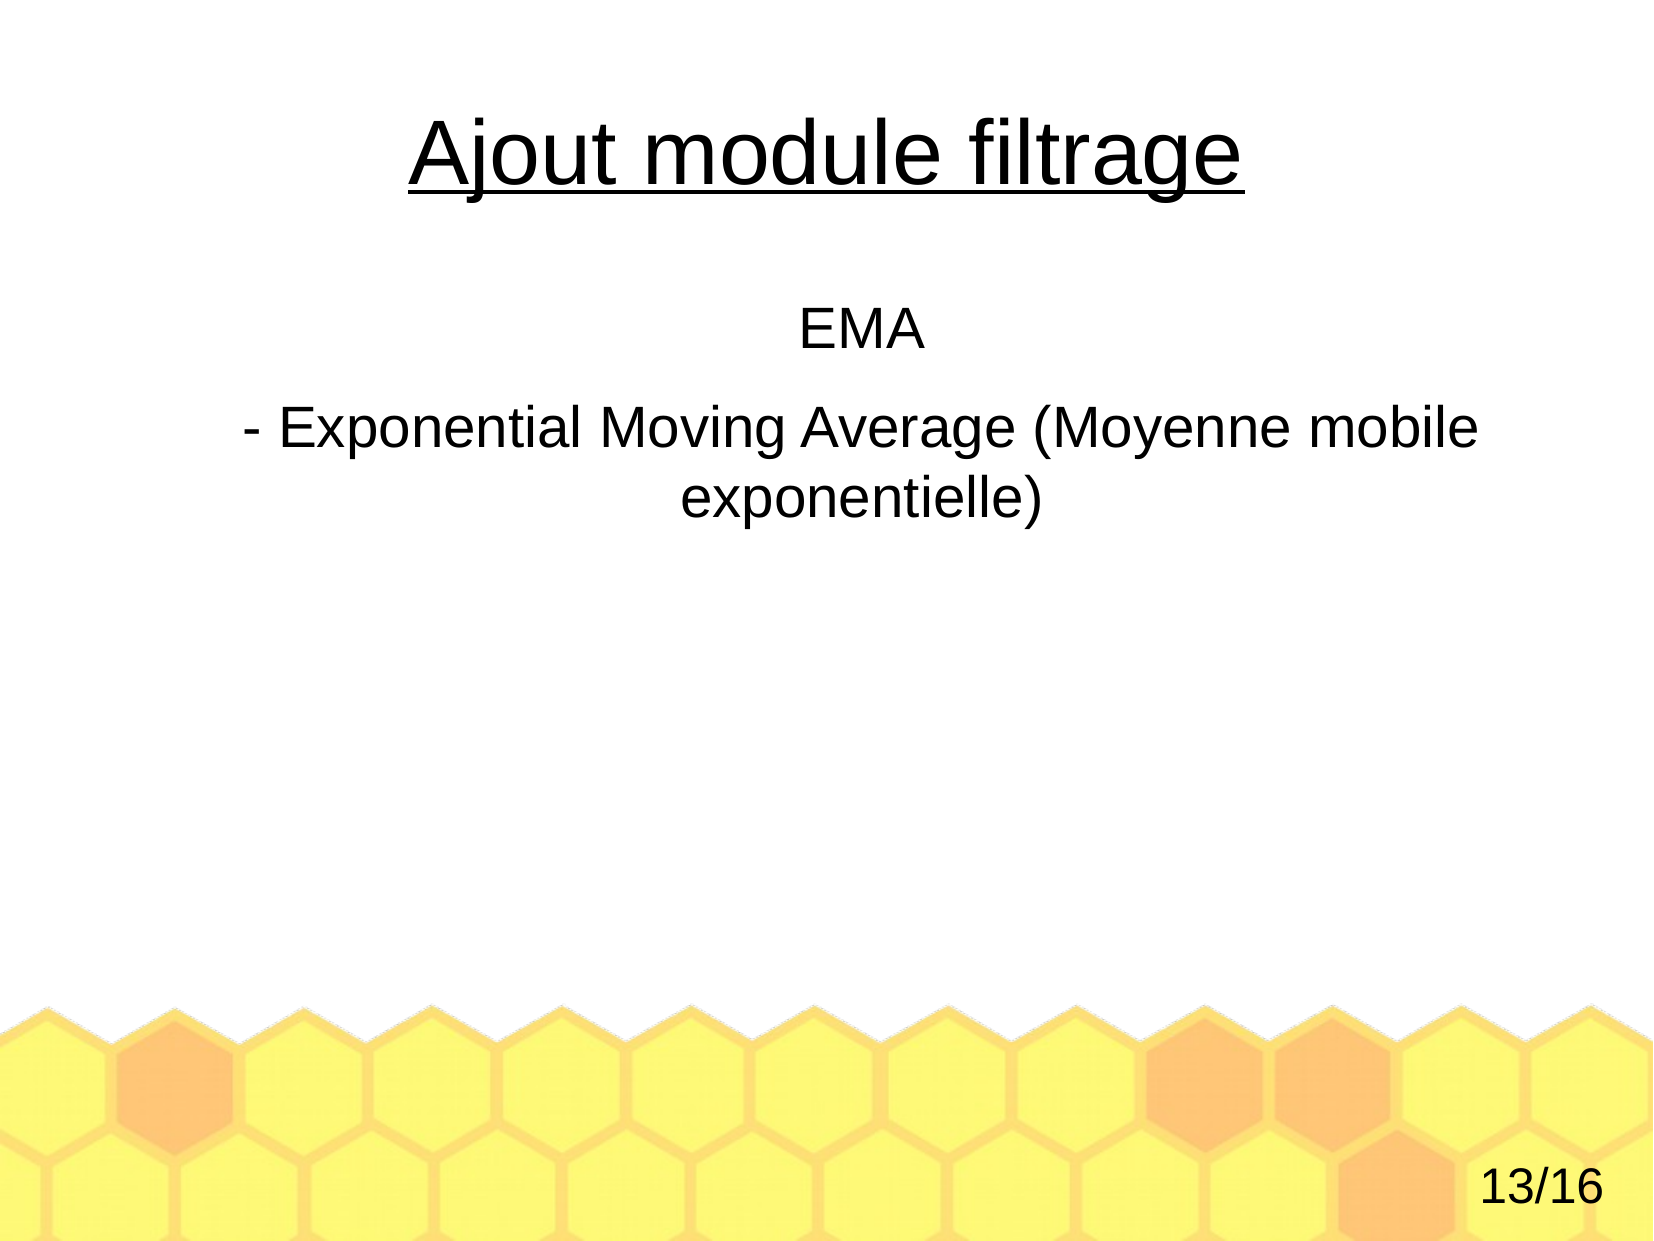

# Ajout module filtrage
EMA
- Exponential Moving Average (Moyenne mobile exponentielle)